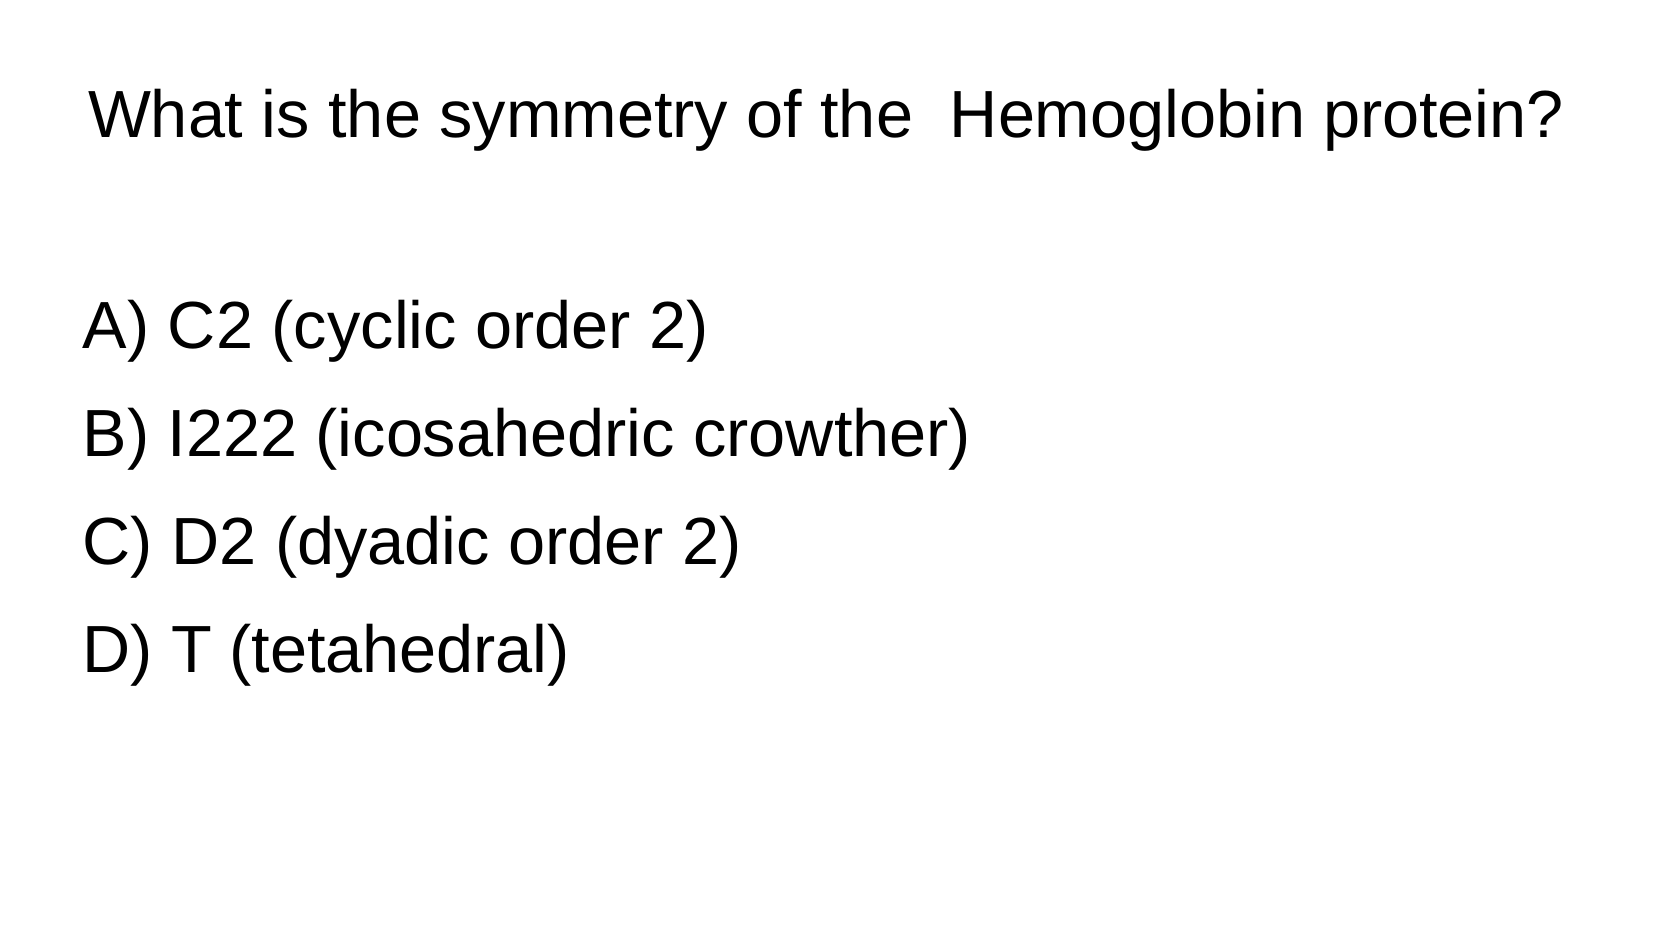

# What is the symmetry of the Hemoglobin protein?
 C2 (cyclic order 2)
 I222 (icosahedric crowther)
 D2 (dyadic order 2)
 T (tetahedral)